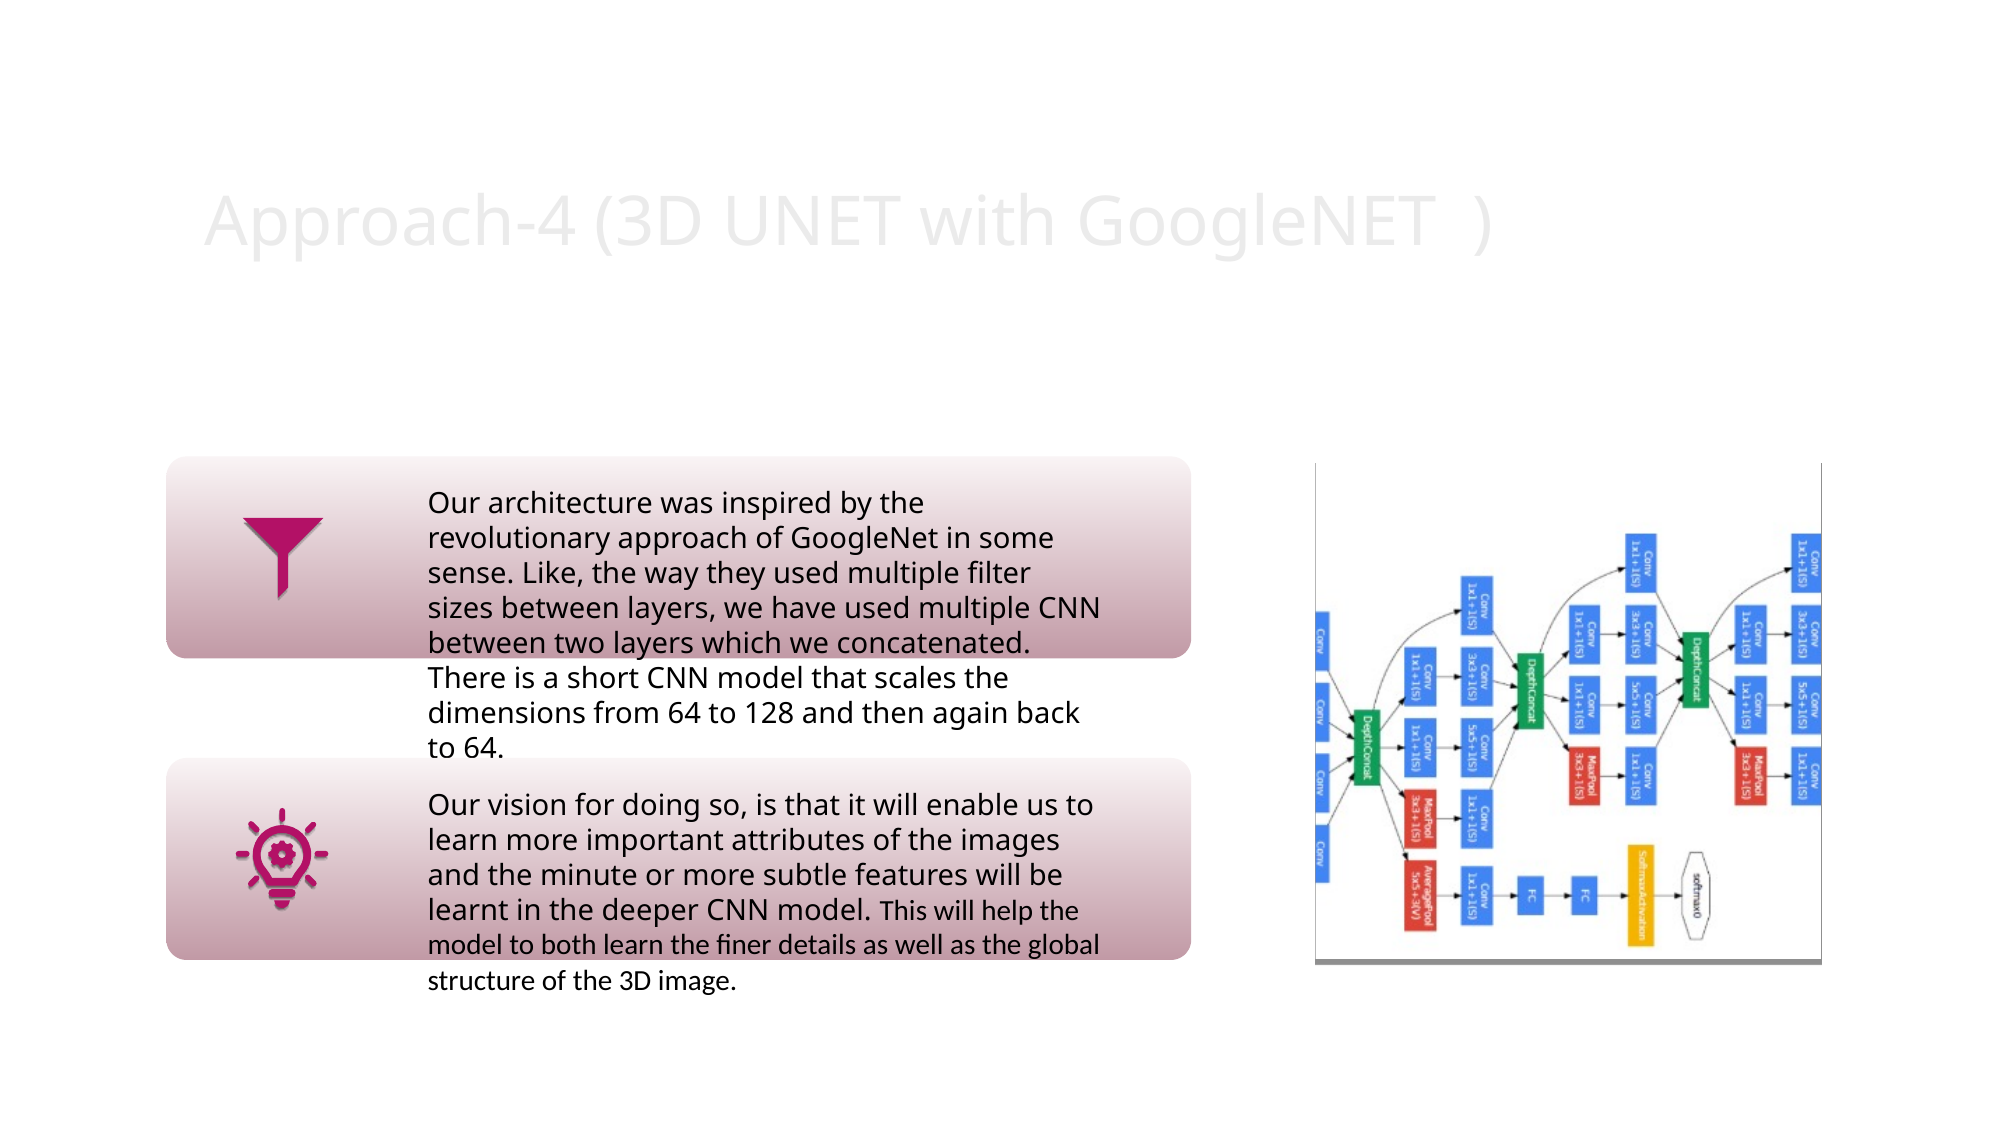

# Approach-4 (3D UNET with GoogleNET  )​
Our architecture was inspired by the revolutionary approach of GoogleNet in some sense. Like, the way they used multiple filter sizes between layers, we have used multiple CNN between two layers which we concatenated. There is a short CNN model that scales the dimensions from 64 to 128 and then again back to 64.
Our vision for doing so, is that it will enable us to learn more important attributes of the images and the minute or more subtle features will be learnt in the deeper CNN model. This will help the model to both learn the finer details as well as the global structure of the 3D image.